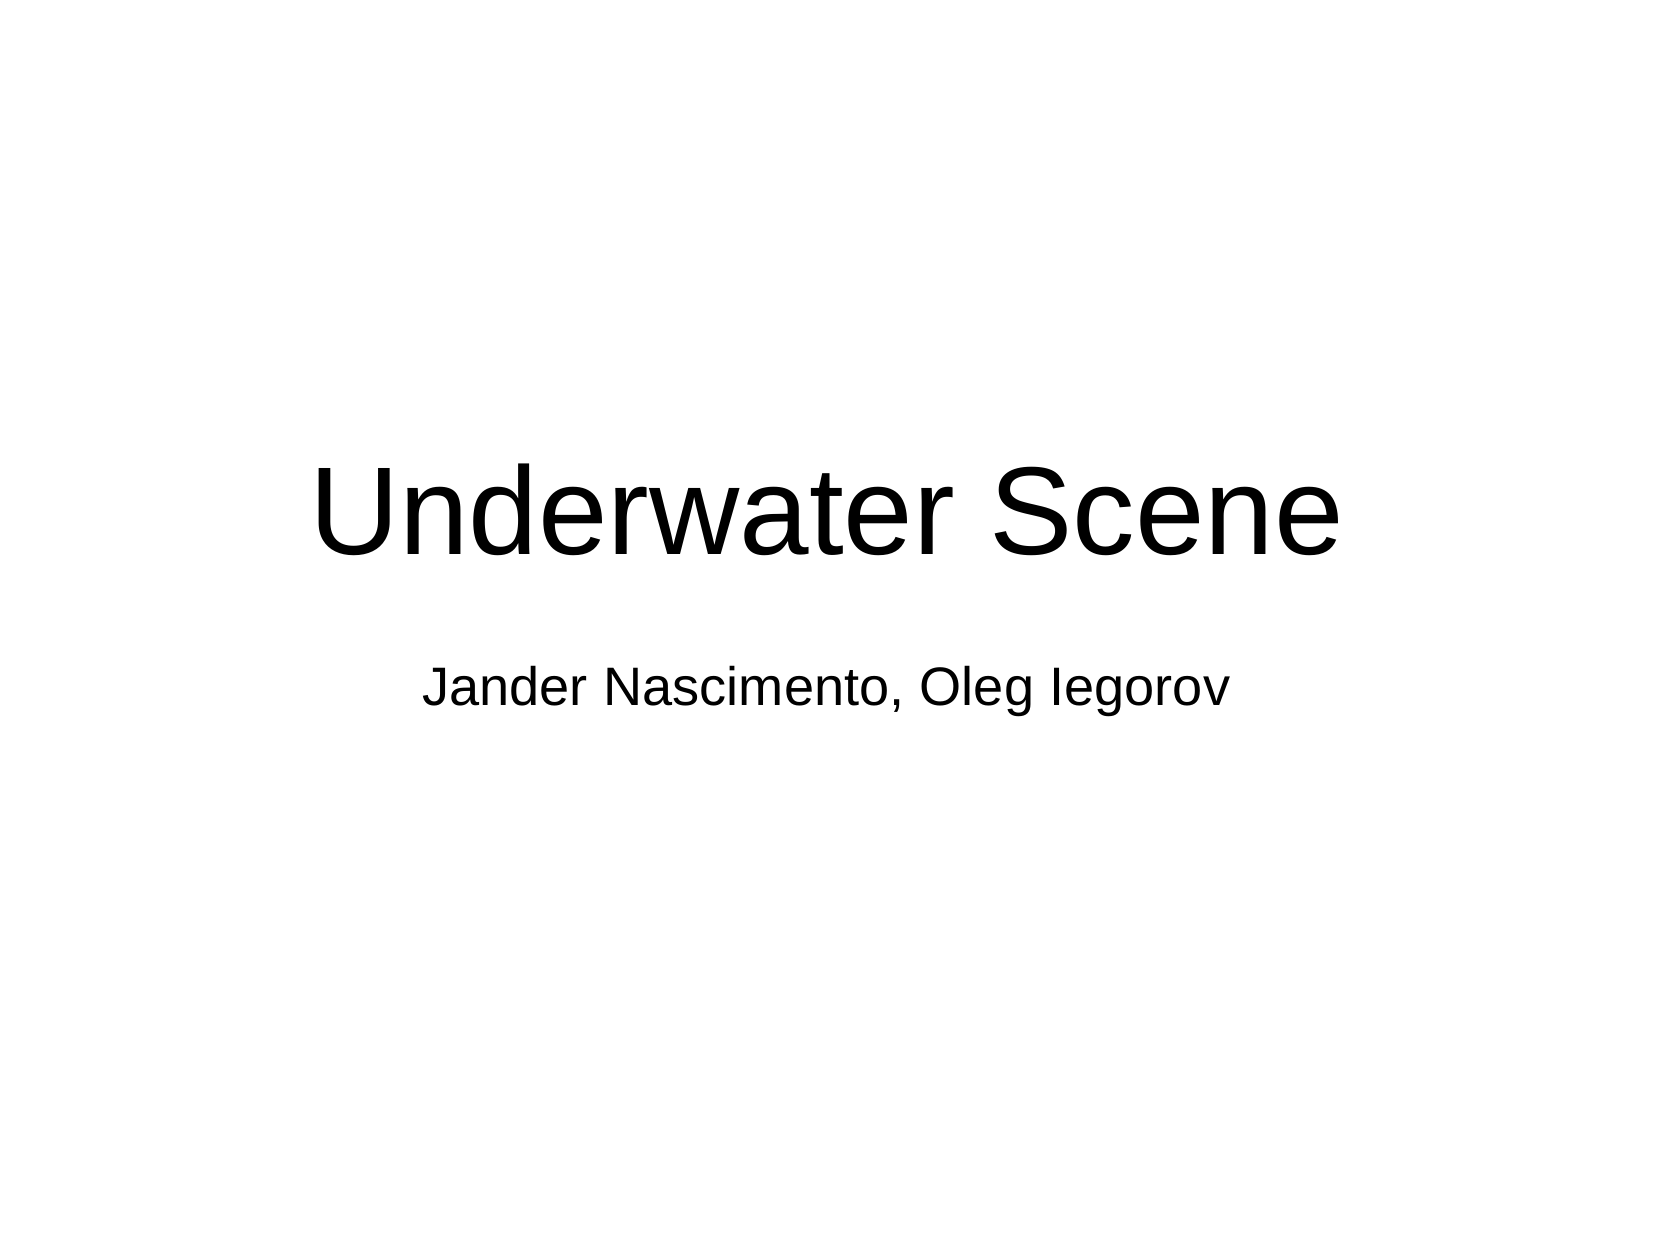

# Underwater Scene
Jander Nascimento, Oleg Iegorov